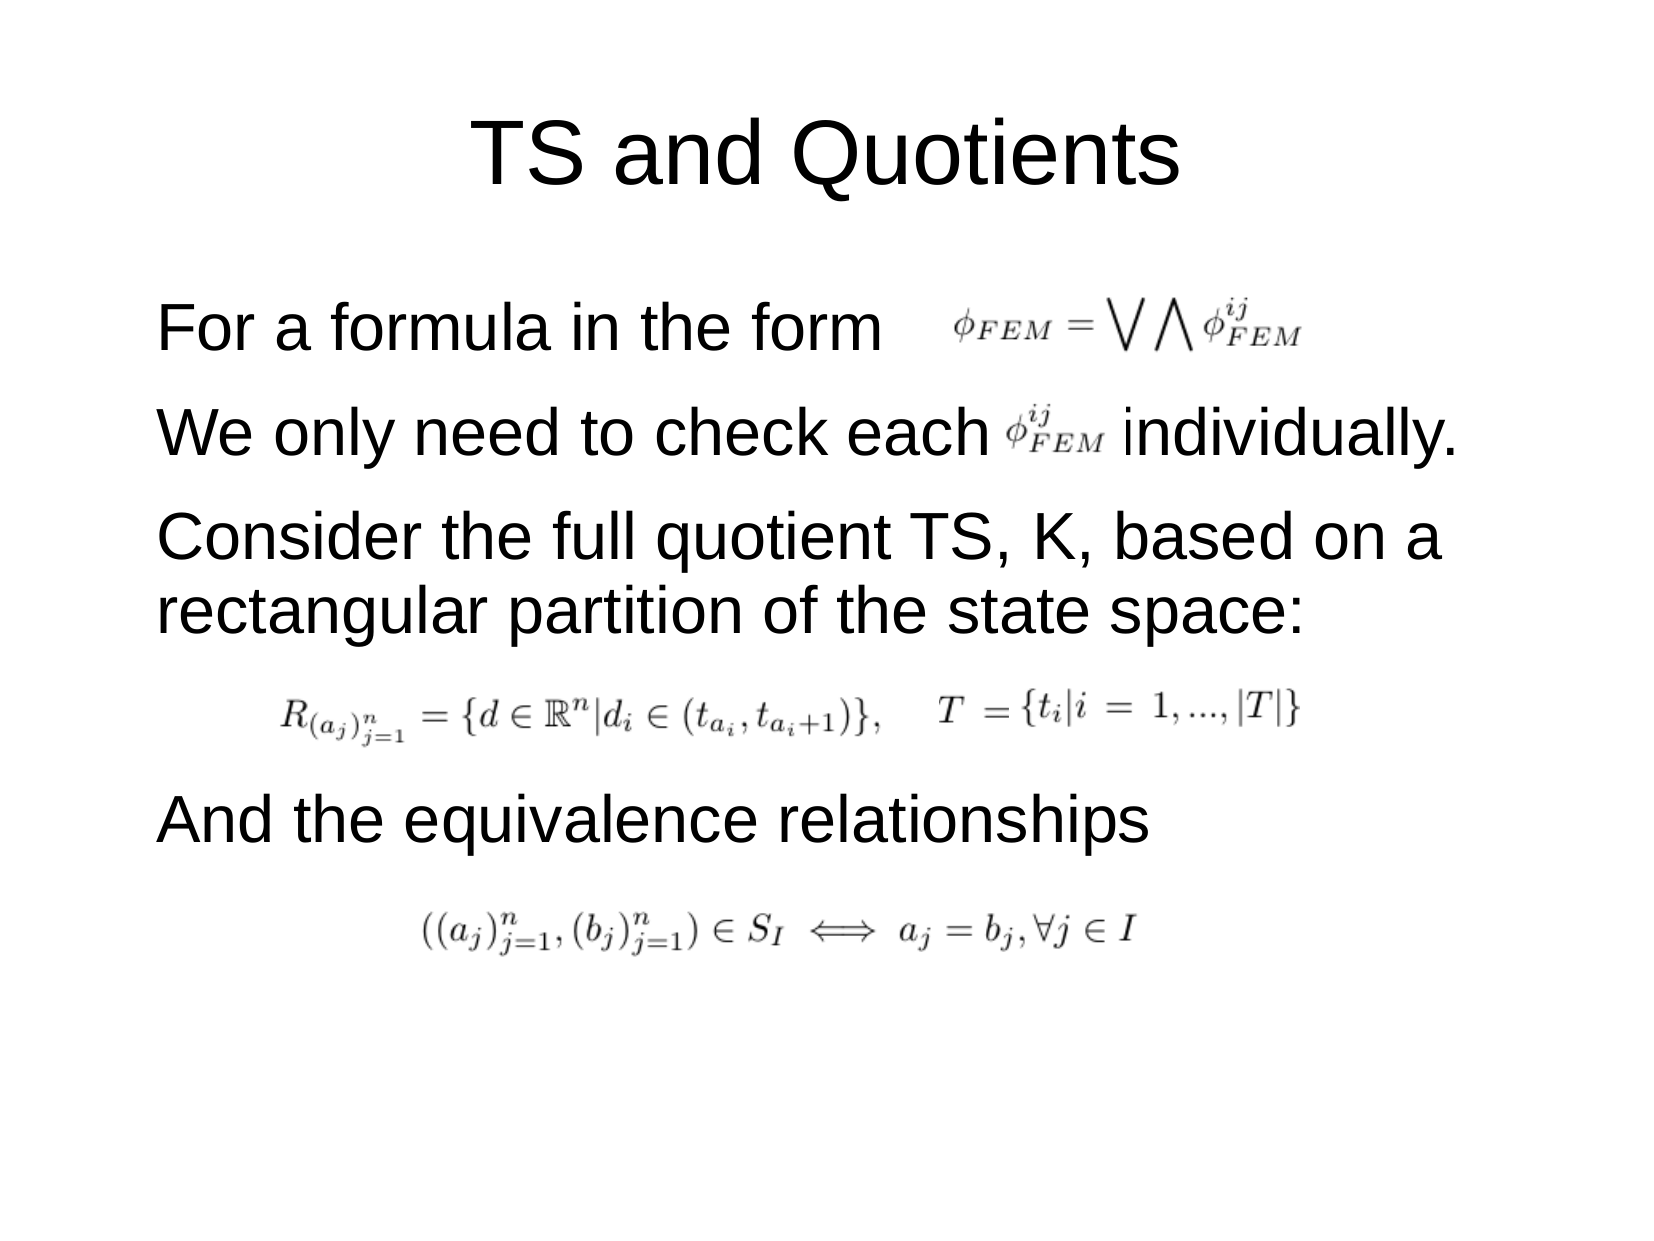

# TS and Quotients
For a formula in the form
We only need to check each individually.
Consider the full quotient TS, K, based on a rectangular partition of the state space:
And the equivalence relationships